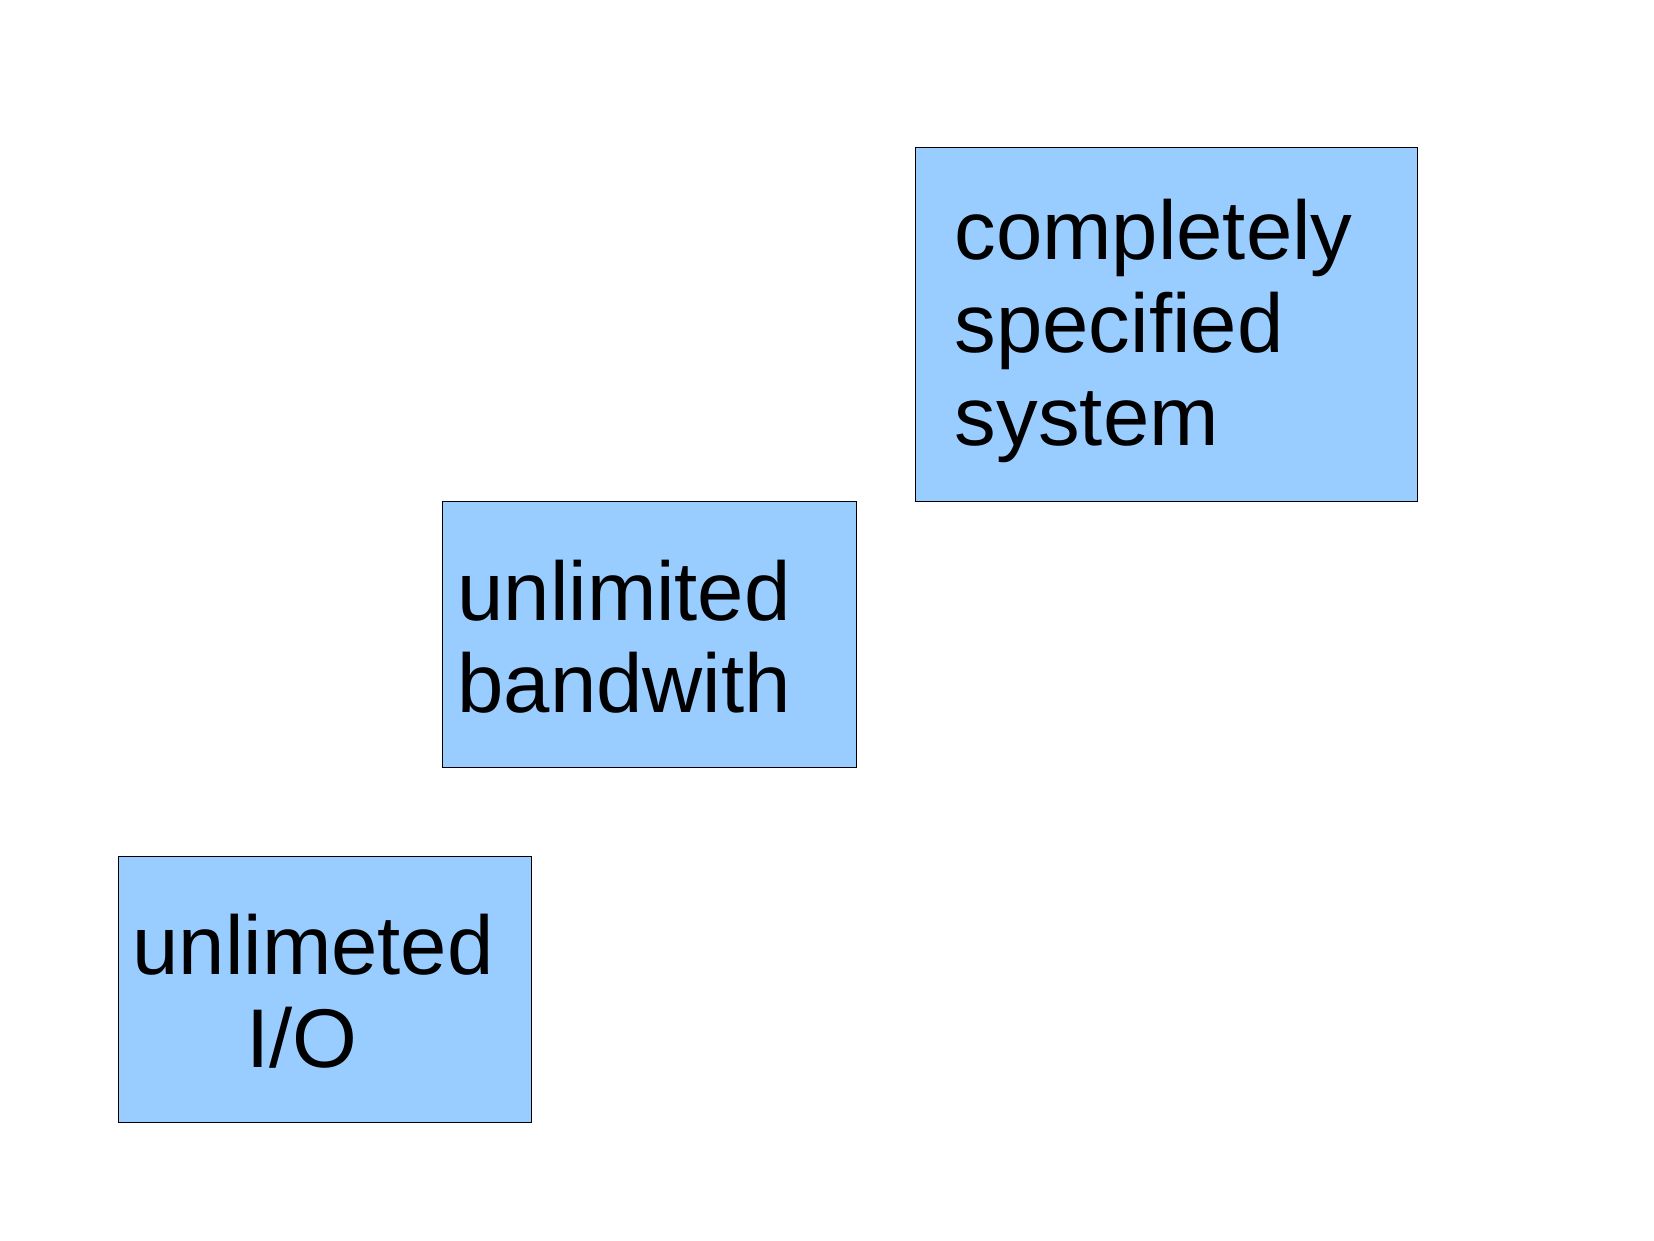

completely
specified
system
unlimited
bandwith
unlimeted
I/O